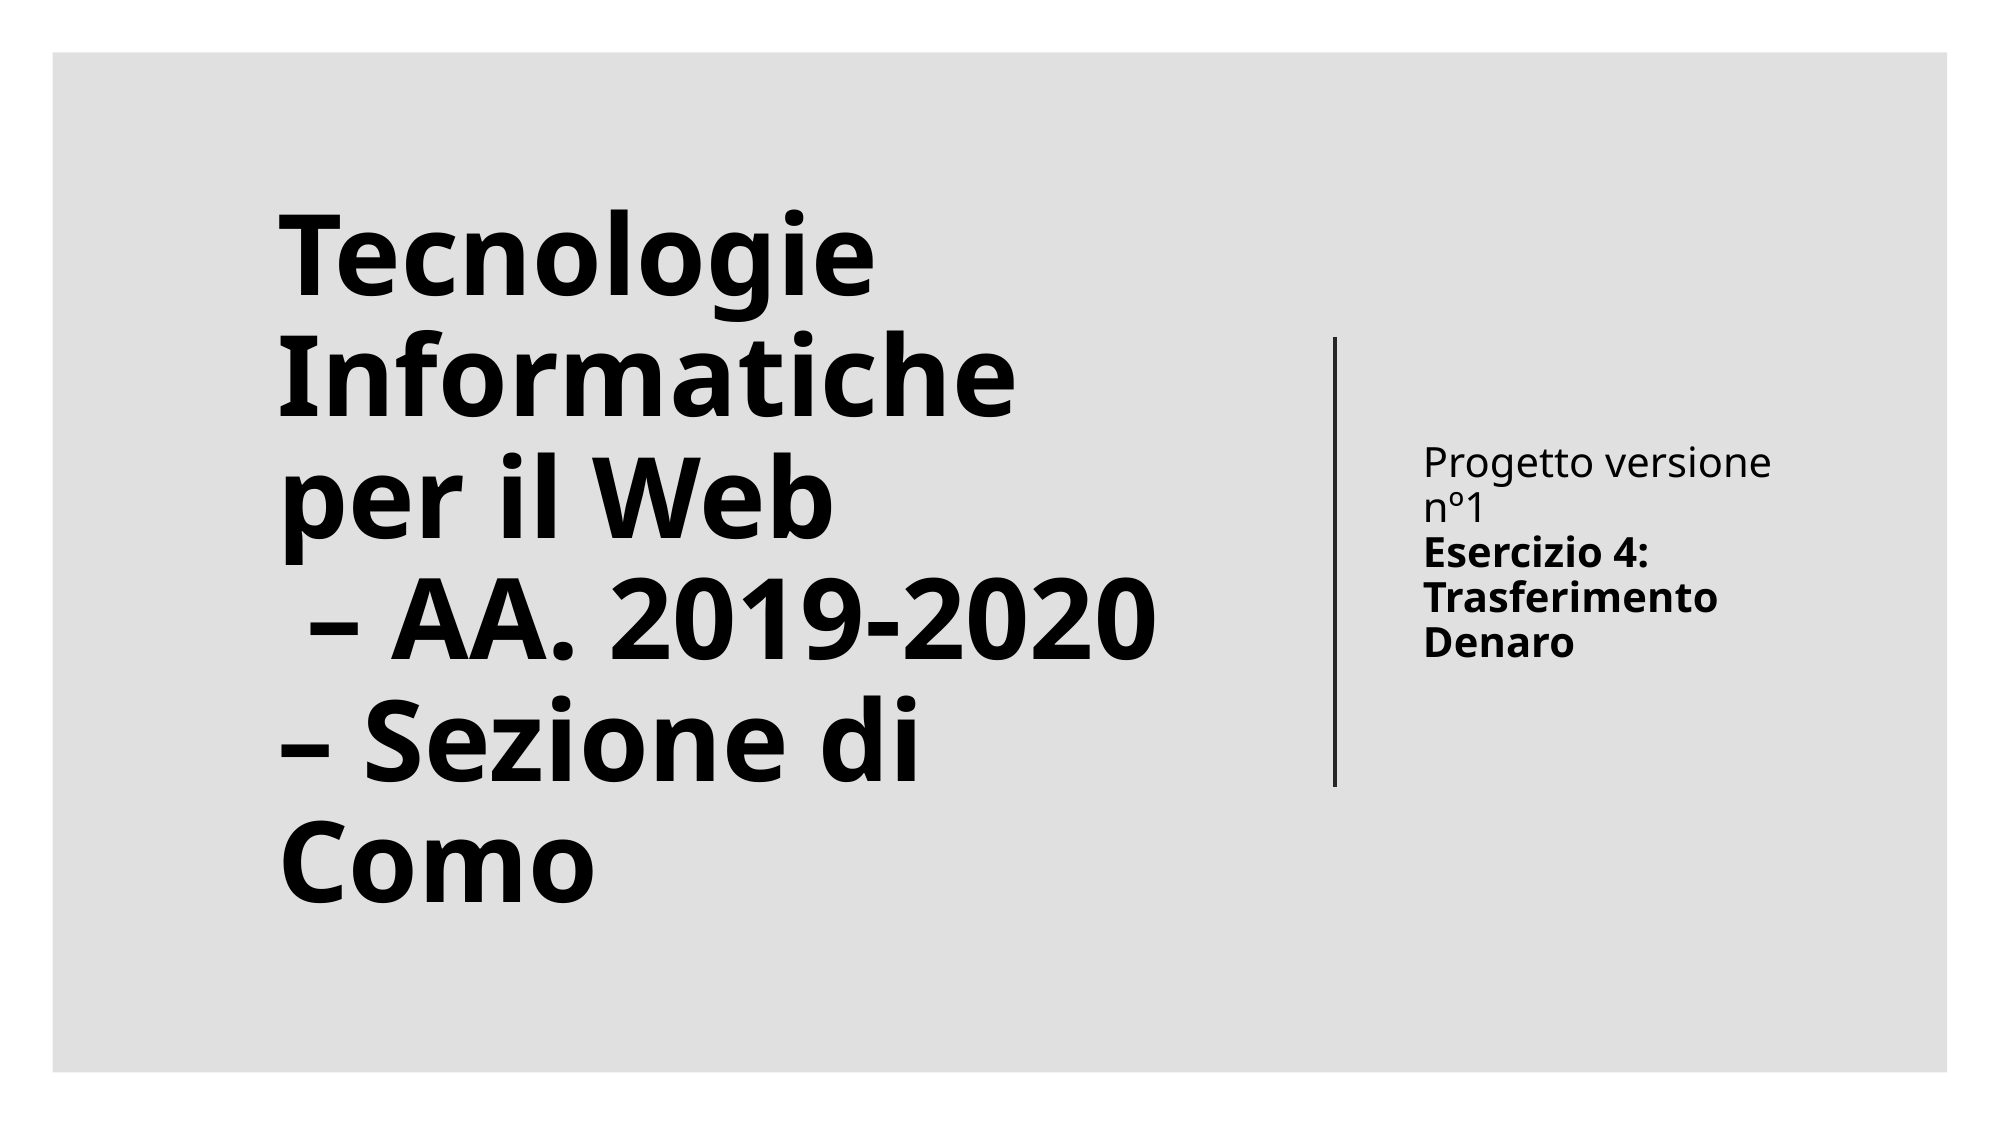

# Tecnologie Informatiche per il Web  – AA. 2019-2020 – Sezione di Como
Progetto versione nº1
Esercizio 4:
Trasferimento Denaro